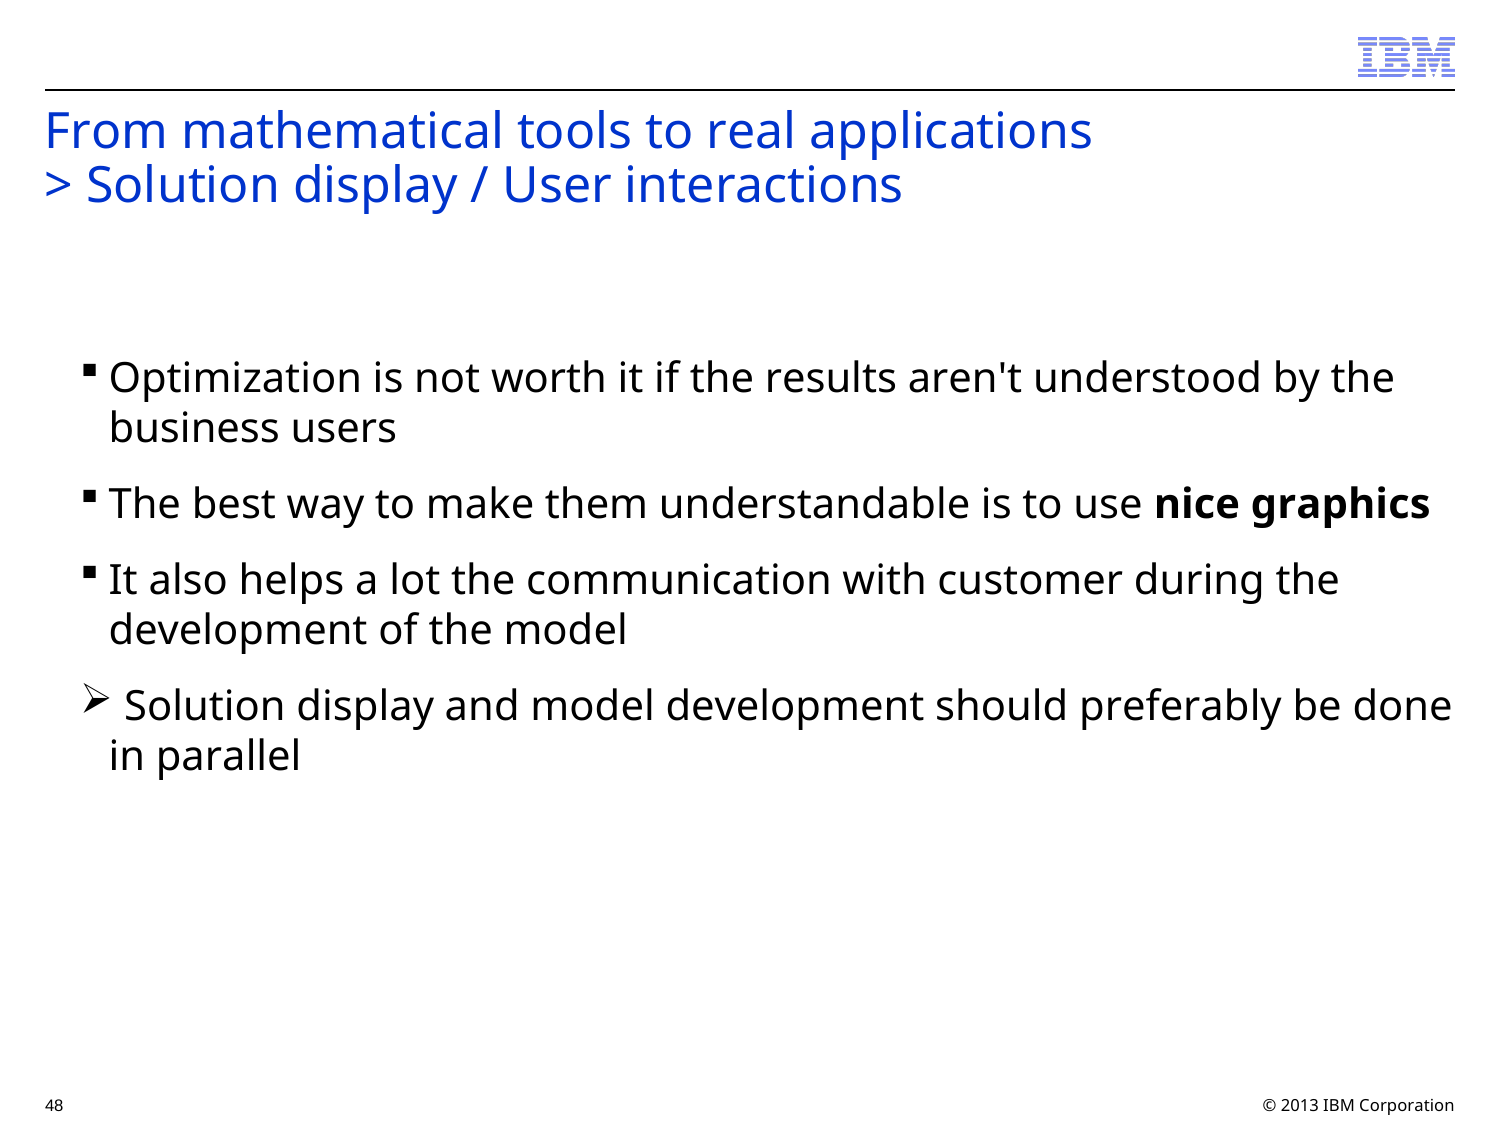

# From mathematical tools to real applications > Solution display / User interactions
Optimization is not worth it if the results aren't understood by the business users
The best way to make them understandable is to use nice graphics
It also helps a lot the communication with customer during the development of the model
 Solution display and model development should preferably be done in parallel
48